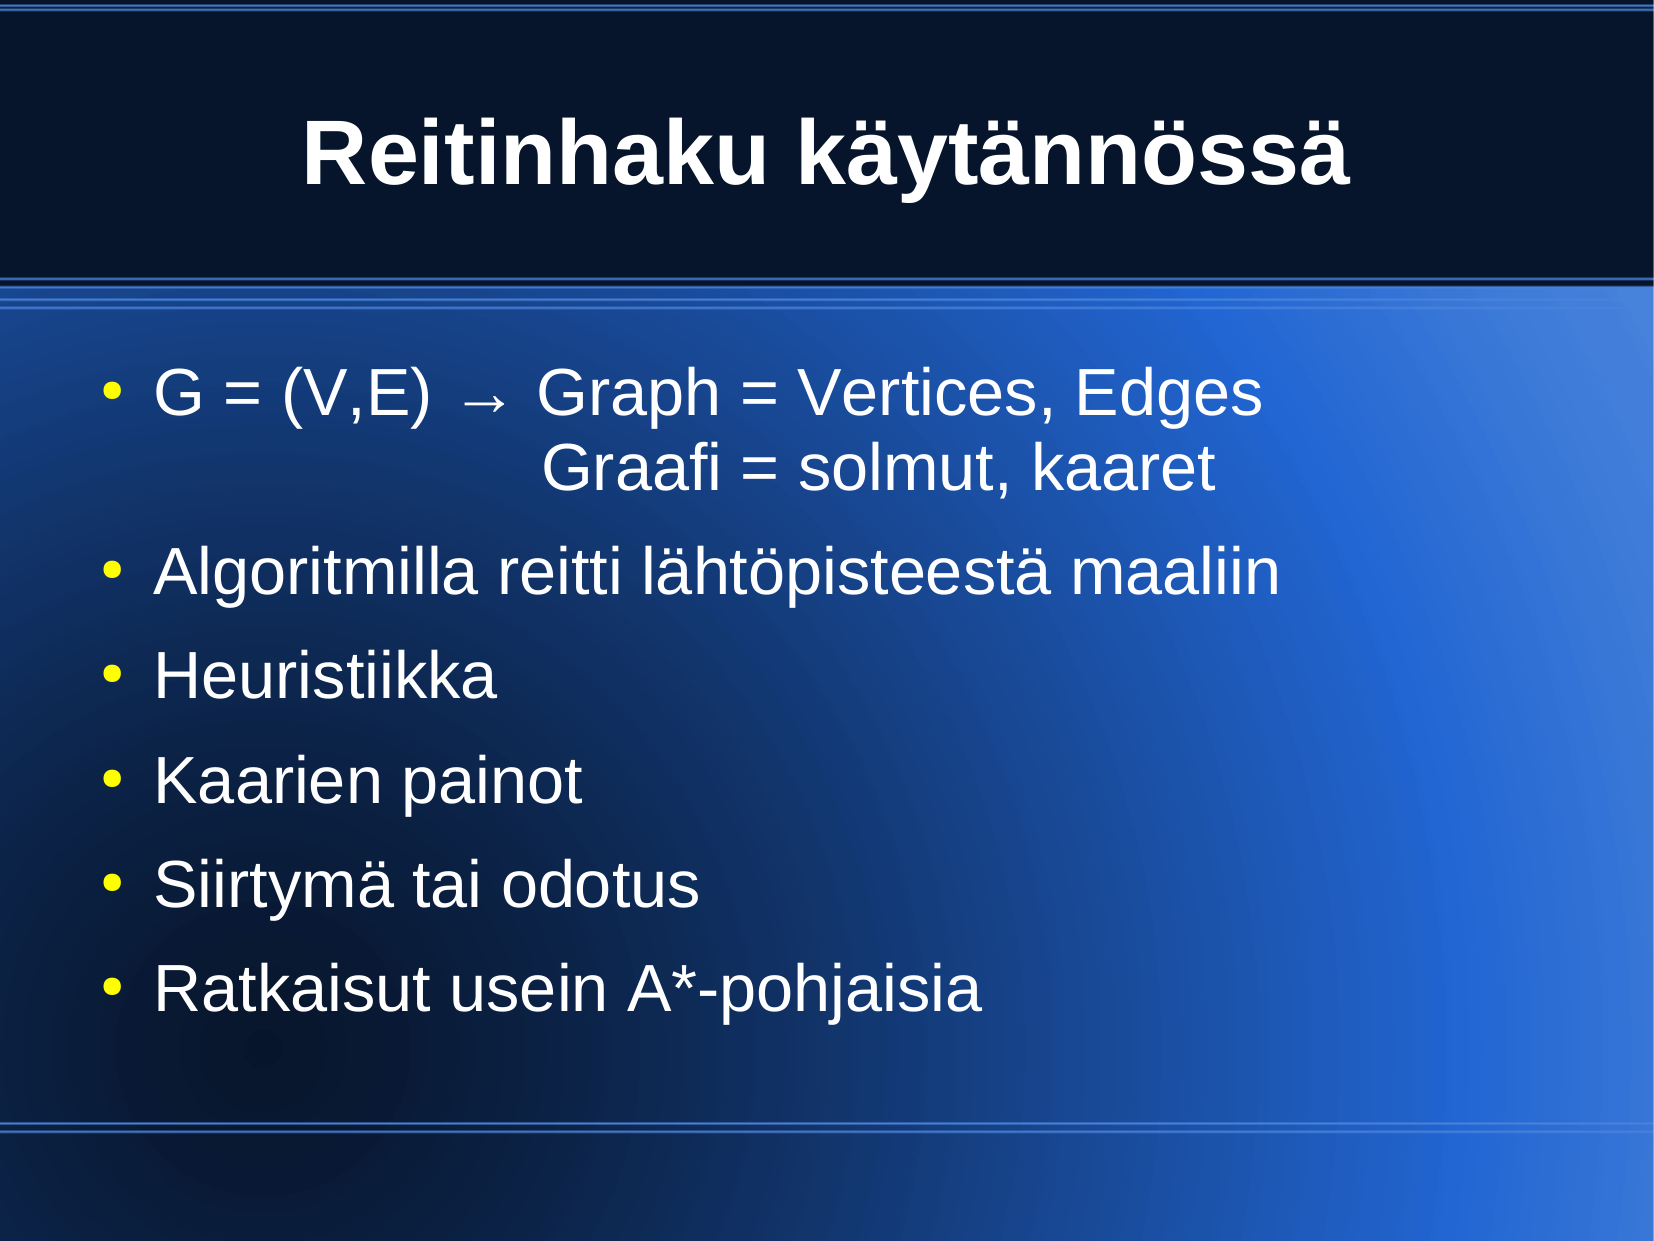

# Reitinhaku käytännössä
G = (V,E) → Graph = Vertices, Edges
					 Graafi = solmut, kaaret
Algoritmilla reitti lähtöpisteestä maaliin
Heuristiikka
Kaarien painot
Siirtymä tai odotus
Ratkaisut usein A*-pohjaisia